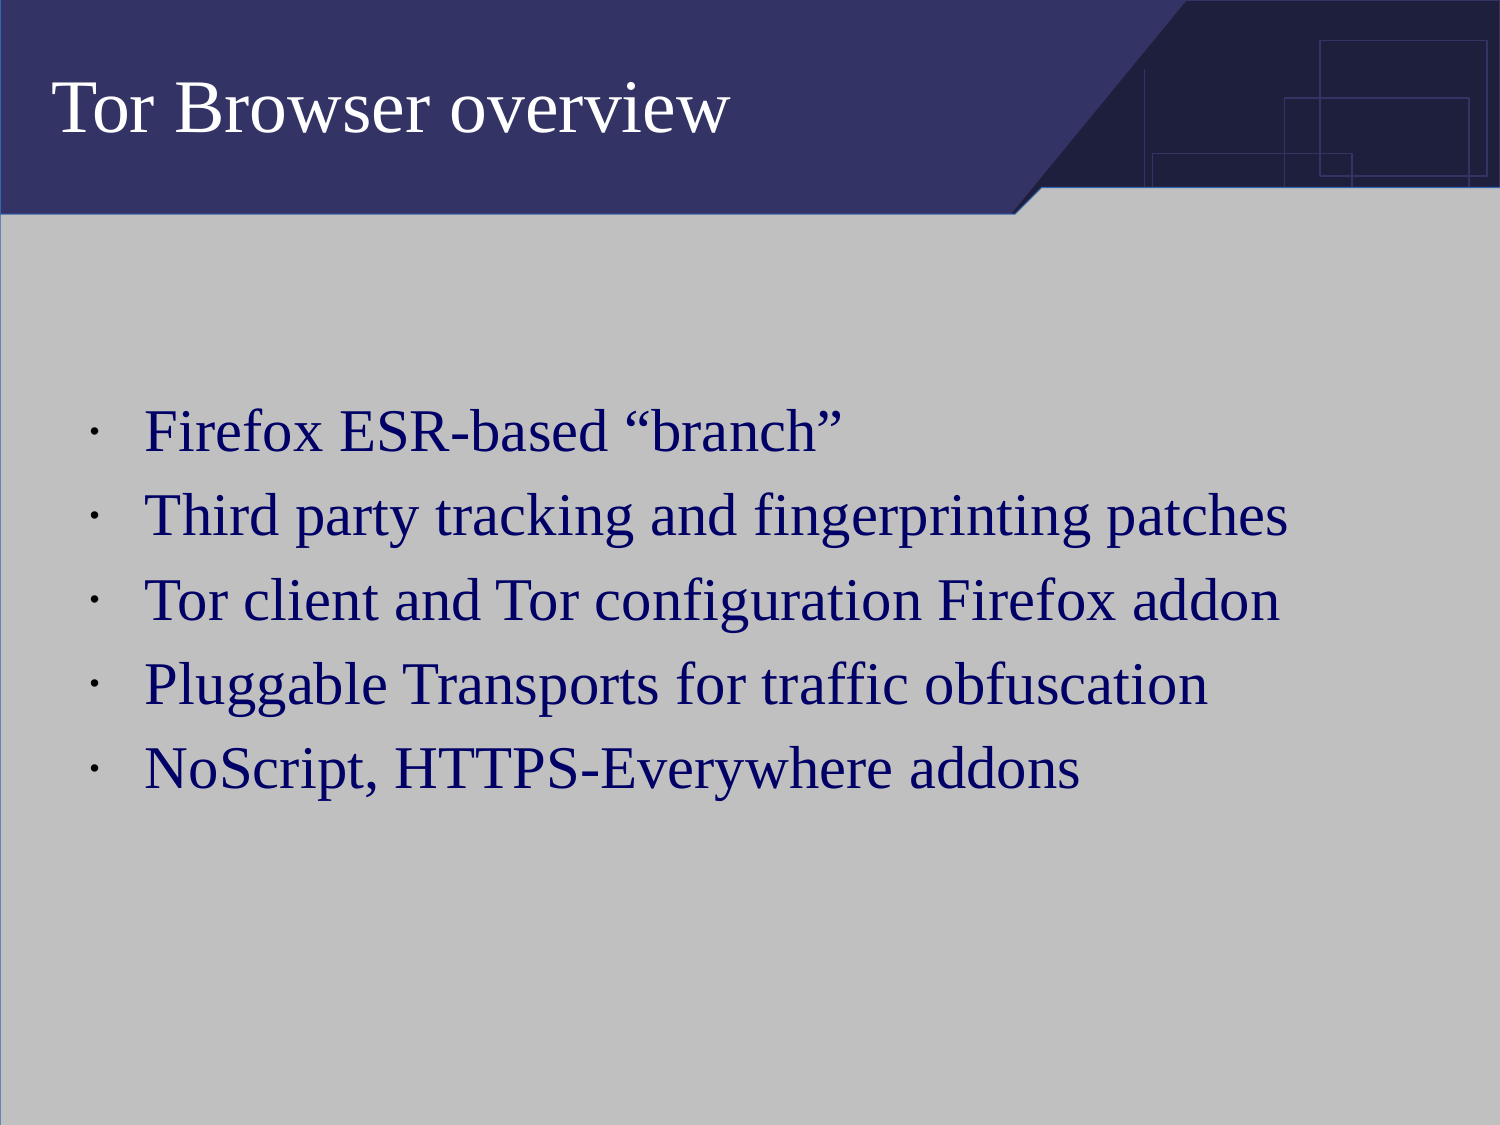

Tor Browser overview
Firefox ESR-based “branch”
Third party tracking and fingerprinting patches
Tor client and Tor configuration Firefox addon
Pluggable Transports for traffic obfuscation
NoScript, HTTPS-Everywhere addons